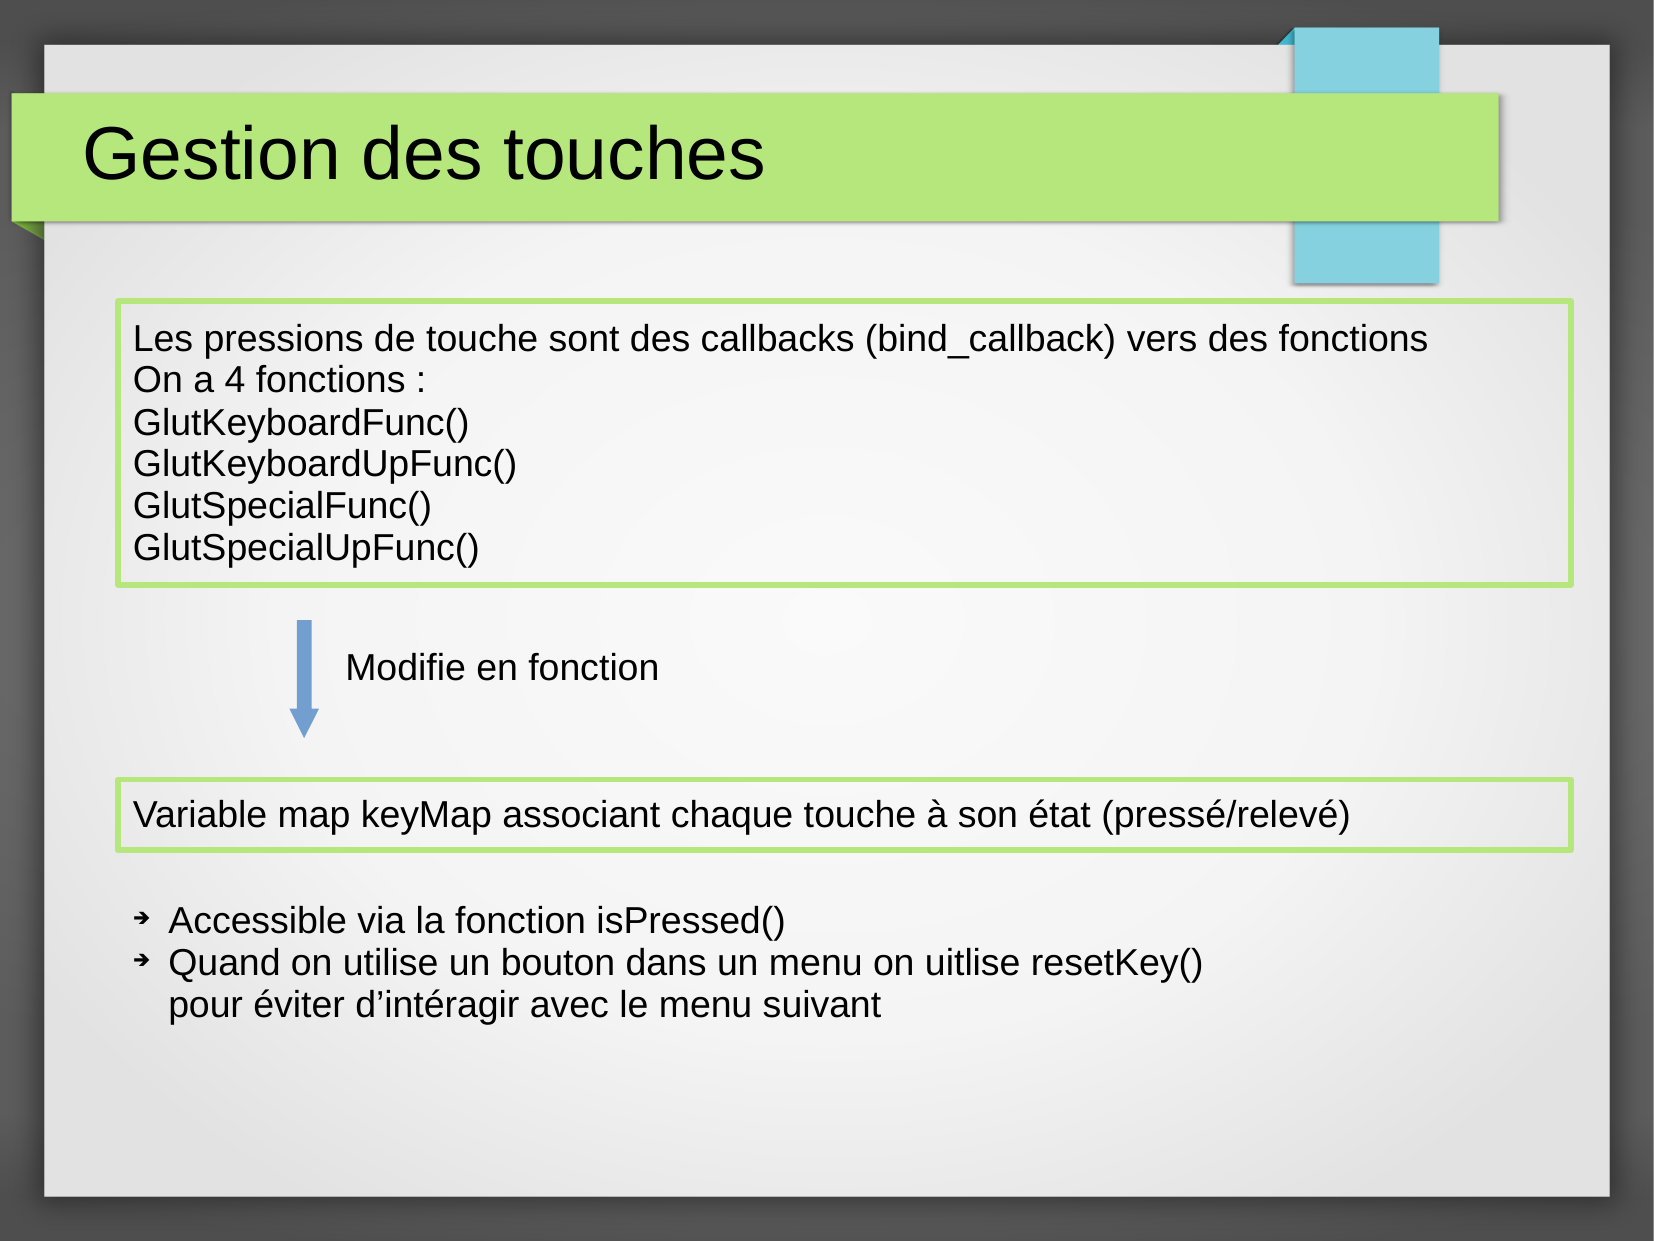

# Gestion des touches
Les pressions de touche sont des callbacks (bind_callback) vers des fonctions
On a 4 fonctions :
GlutKeyboardFunc()
GlutKeyboardUpFunc()
GlutSpecialFunc()
GlutSpecialUpFunc()
Modifie en fonction
Variable map keyMap associant chaque touche à son état (pressé/relevé)
Accessible via la fonction isPressed()
Quand on utilise un bouton dans un menu on uitlise resetKey() pour éviter d’intéragir avec le menu suivant